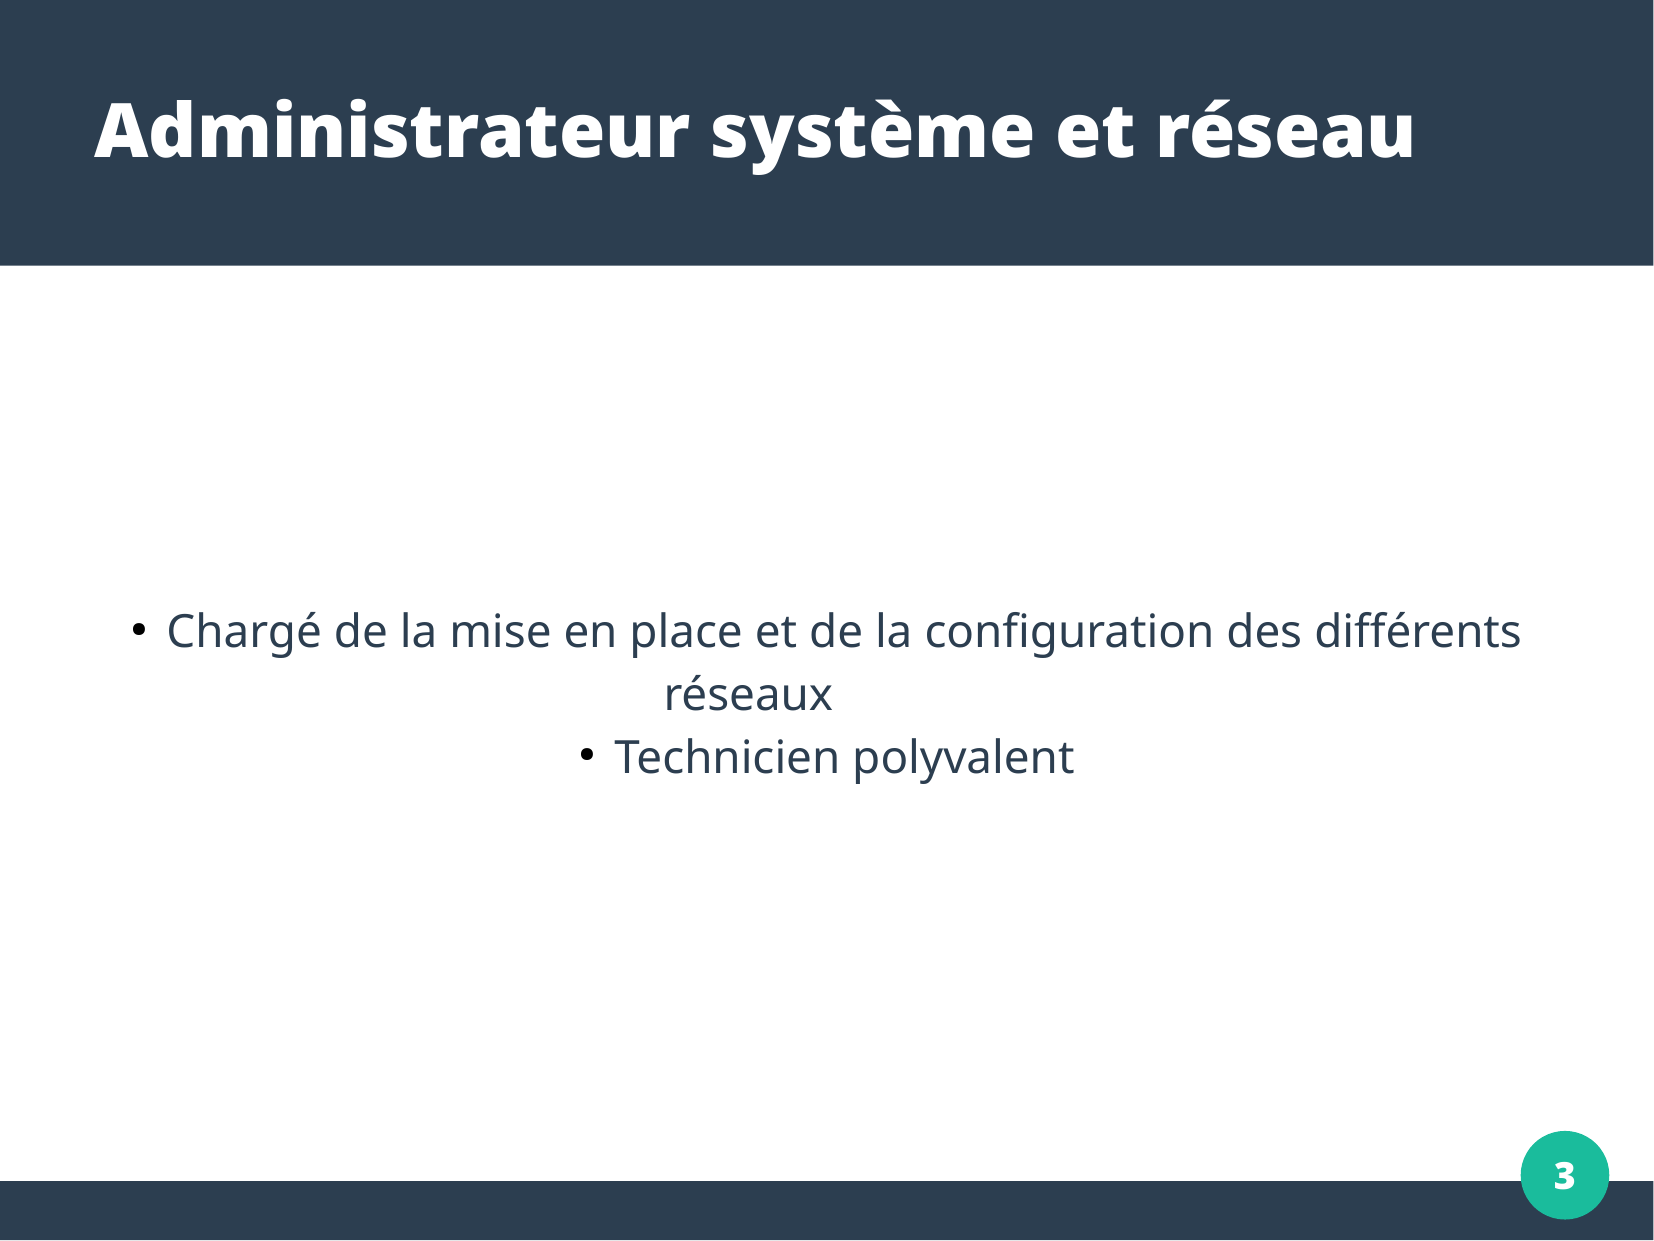

# Administrateur système et réseau
Chargé de la mise en place et de la configuration des différents réseaux
Technicien polyvalent
3